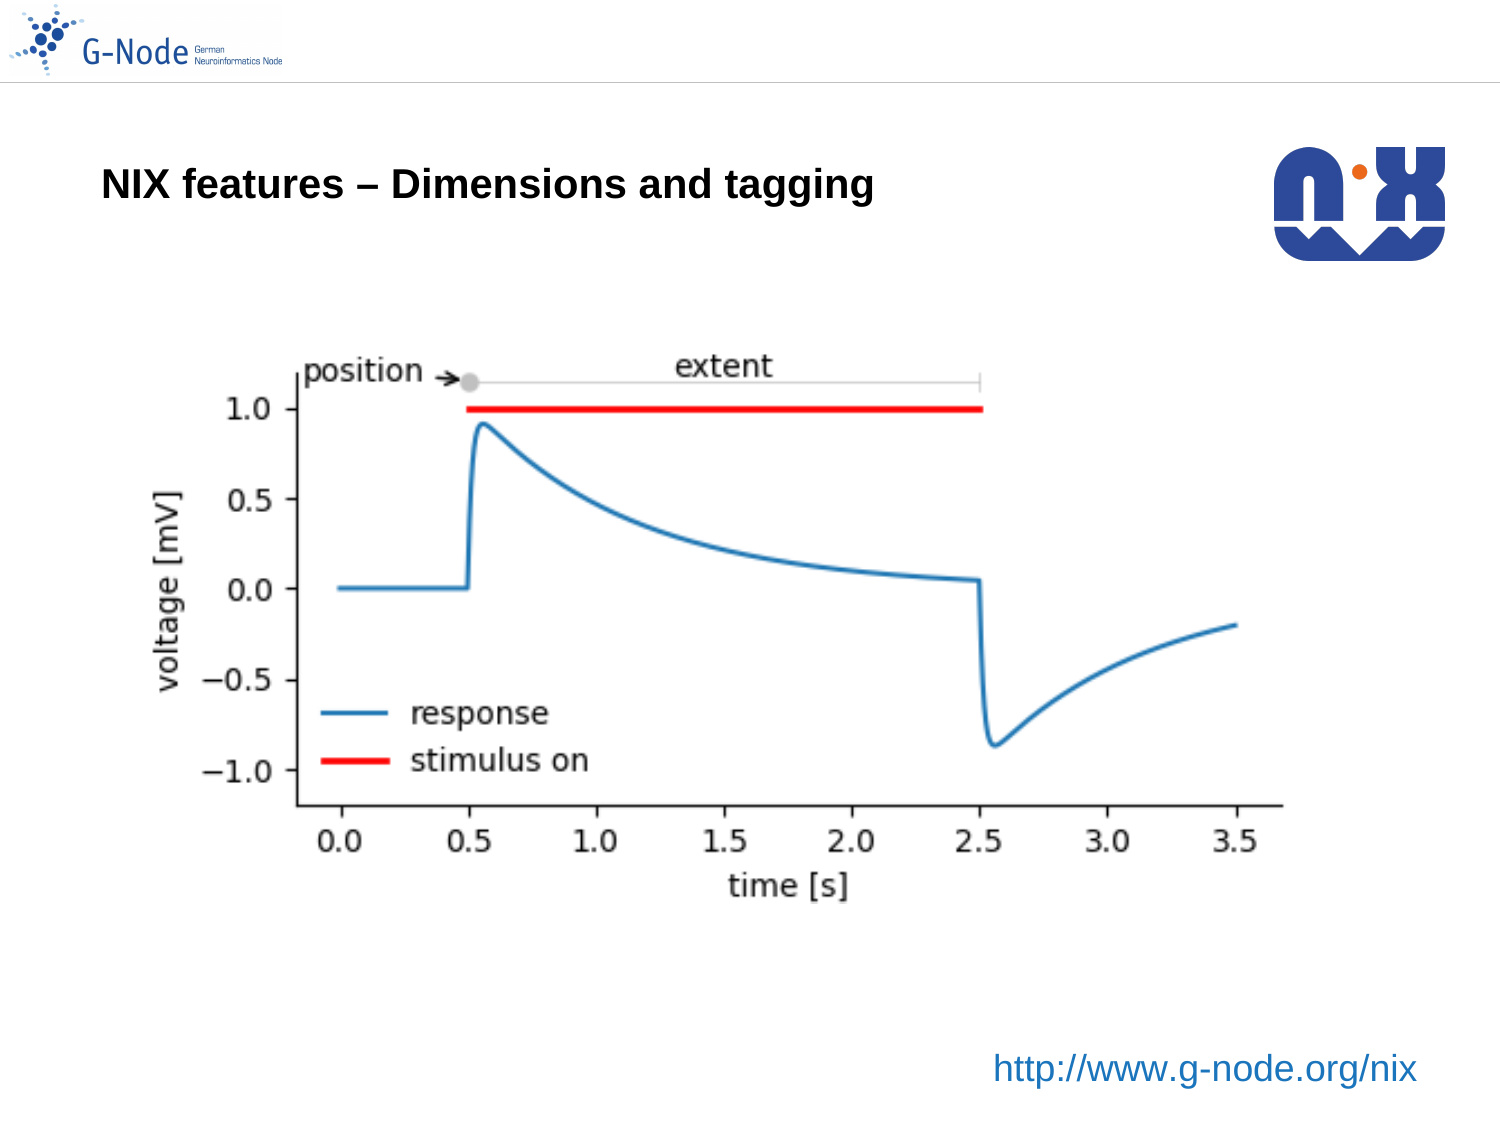

NIX features – Dimensions and tagging
http://www.g-node.org/nix